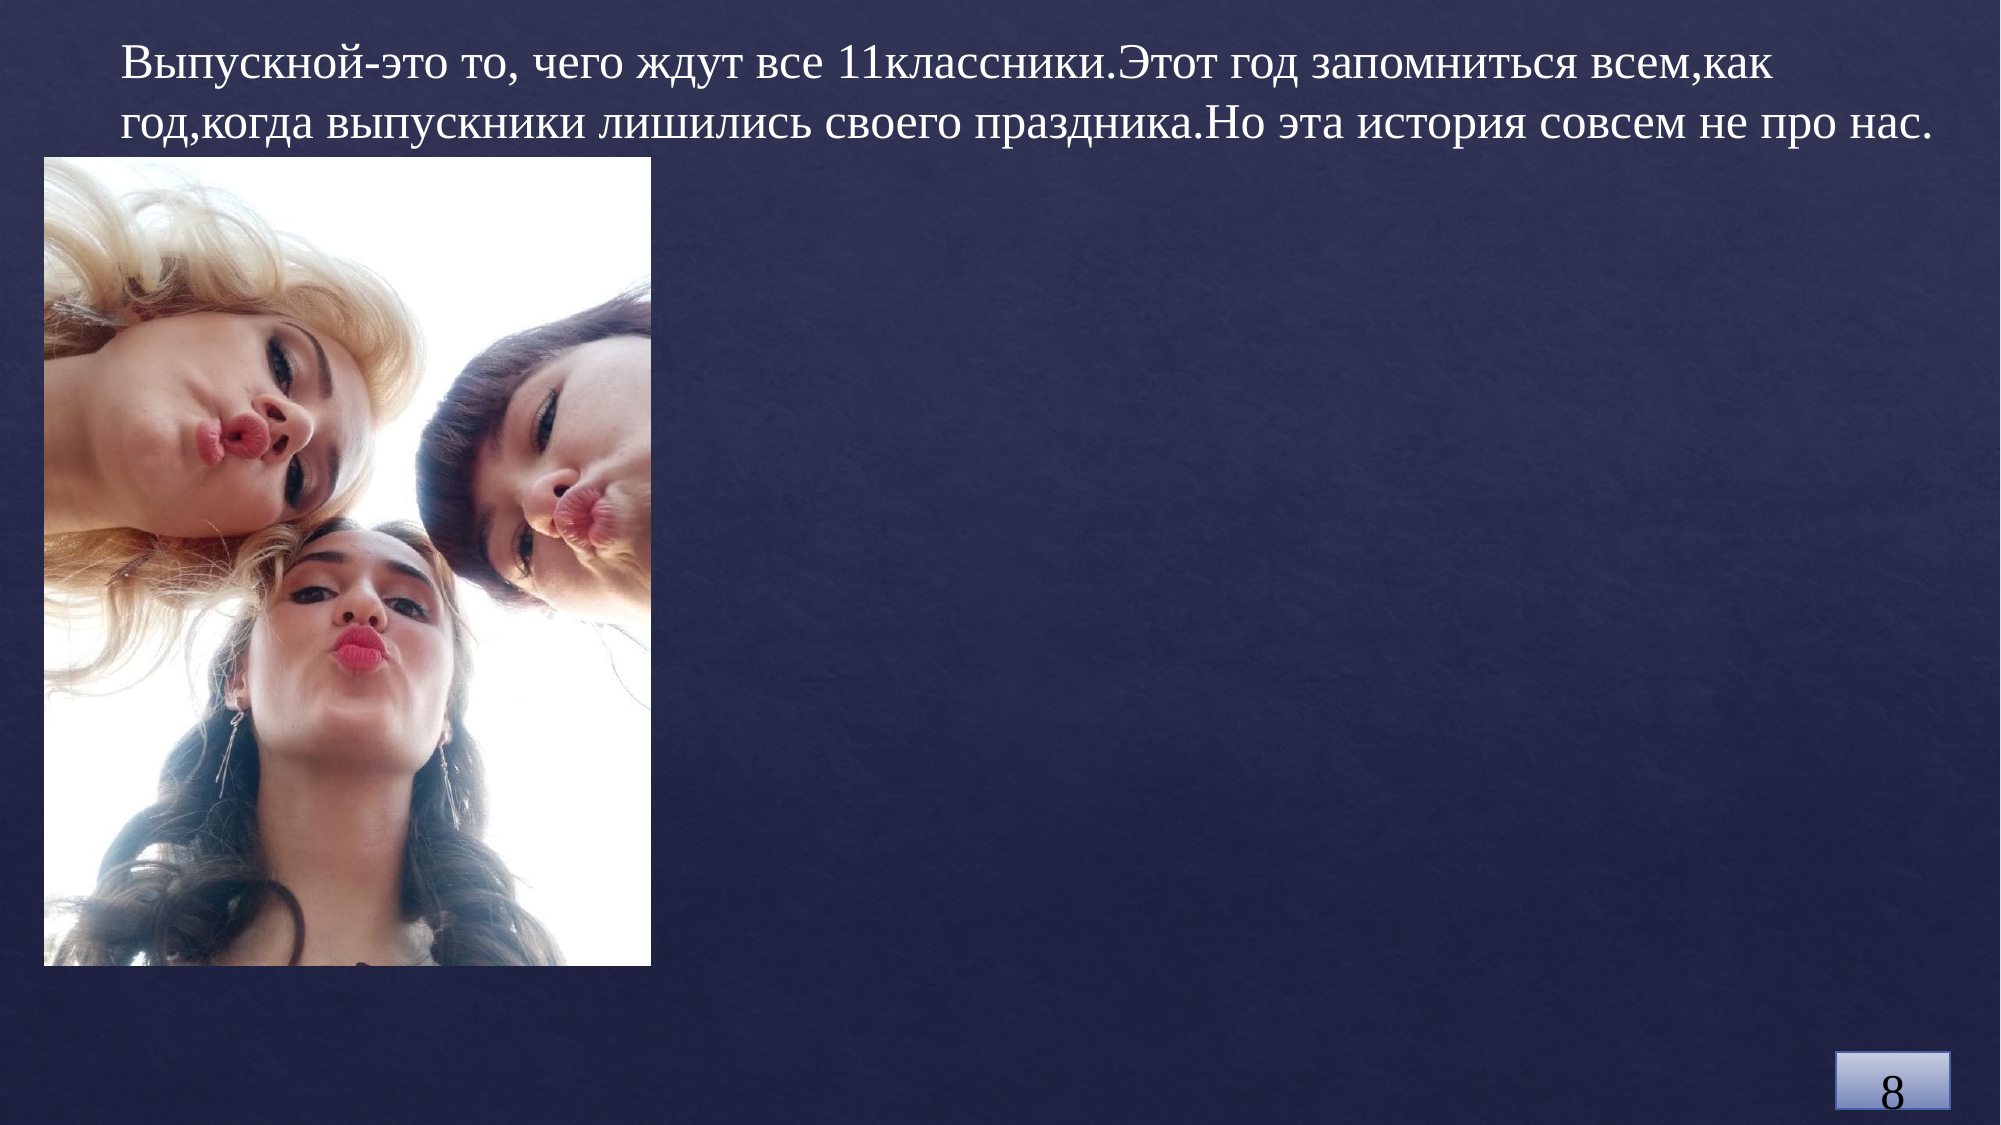

Выпускной-это то, чего ждут все 11классники.Этот год запомниться всем,как год,когда выпускники лишились своего праздника.Но эта история совсем не про нас.
8